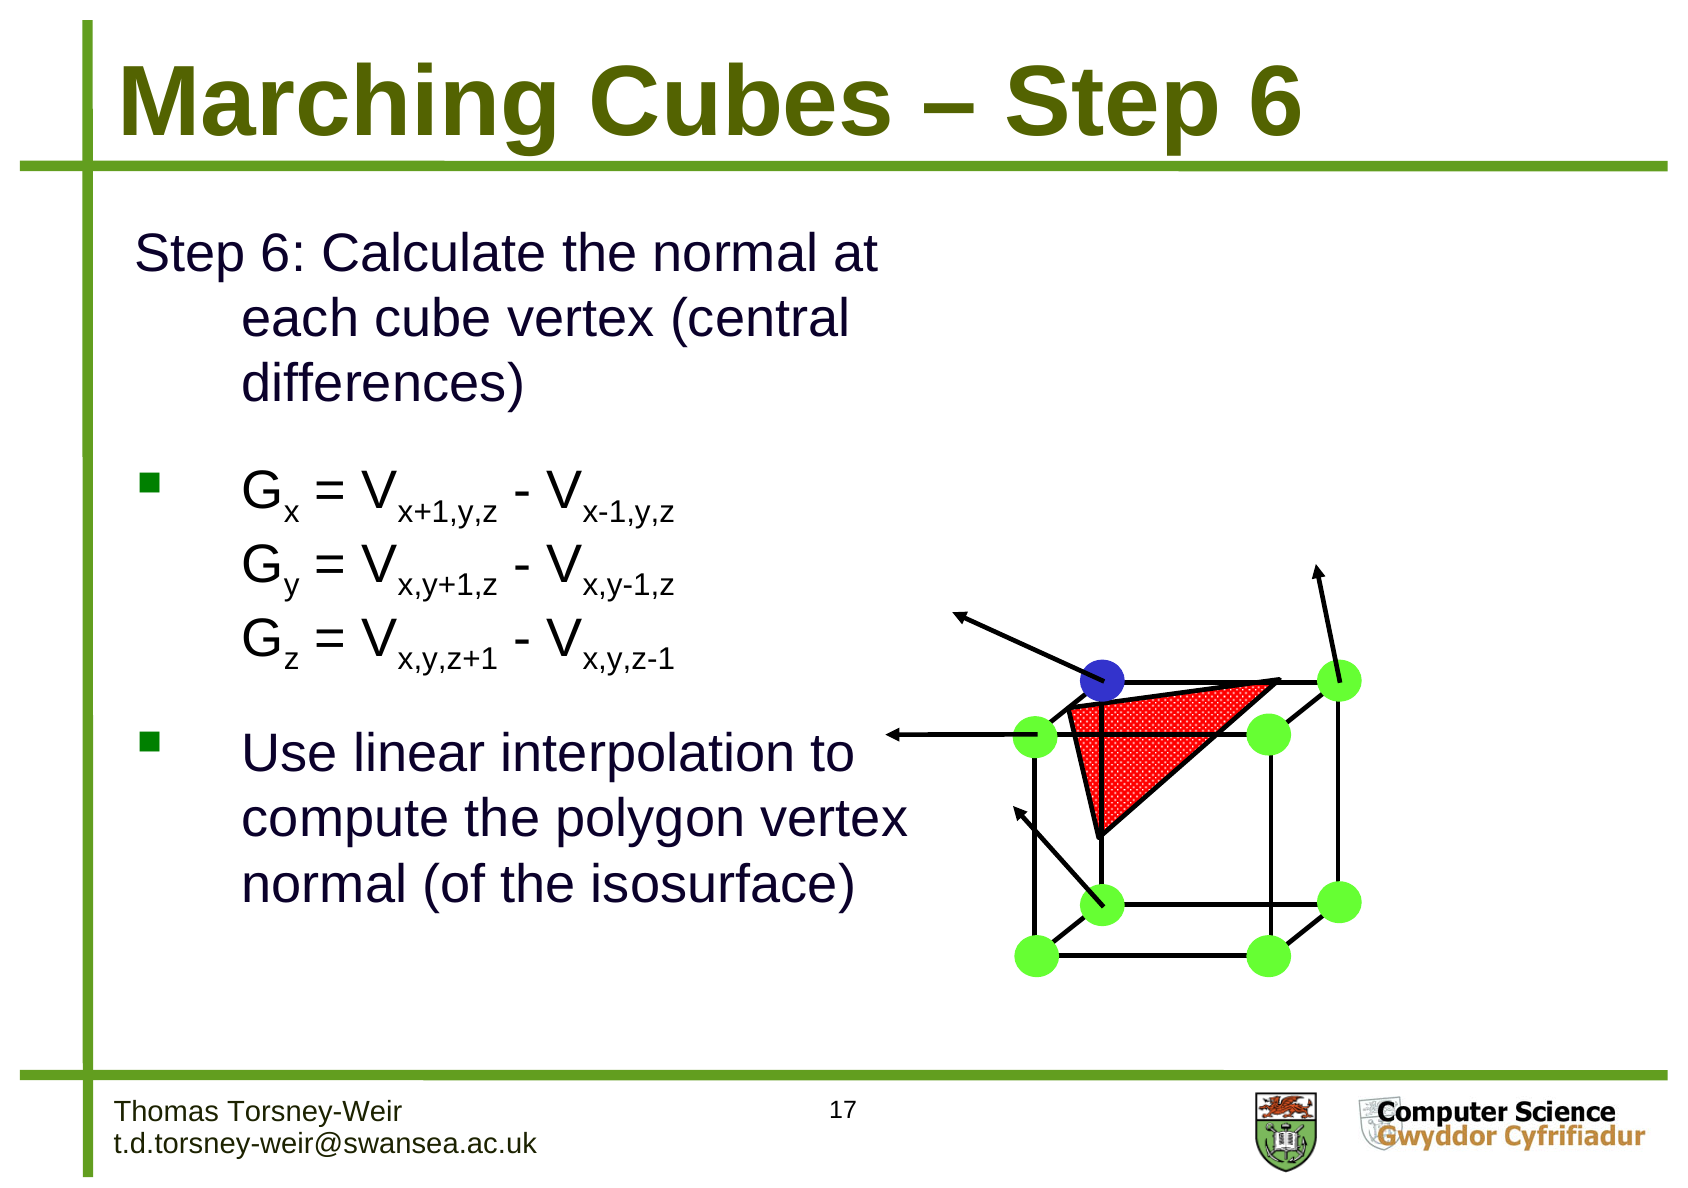

# Marching Cubes – Step 6
Step 6: Calculate the normal at each cube vertex (central differences)
Gx = Vx+1,y,z - Vx-1,y,z
Gy = Vx,y+1,z - Vx,y-1,z
Gz = Vx,y,z+1 - Vx,y,z-1
Use linear interpolation to compute the polygon vertex normal (of the isosurface)